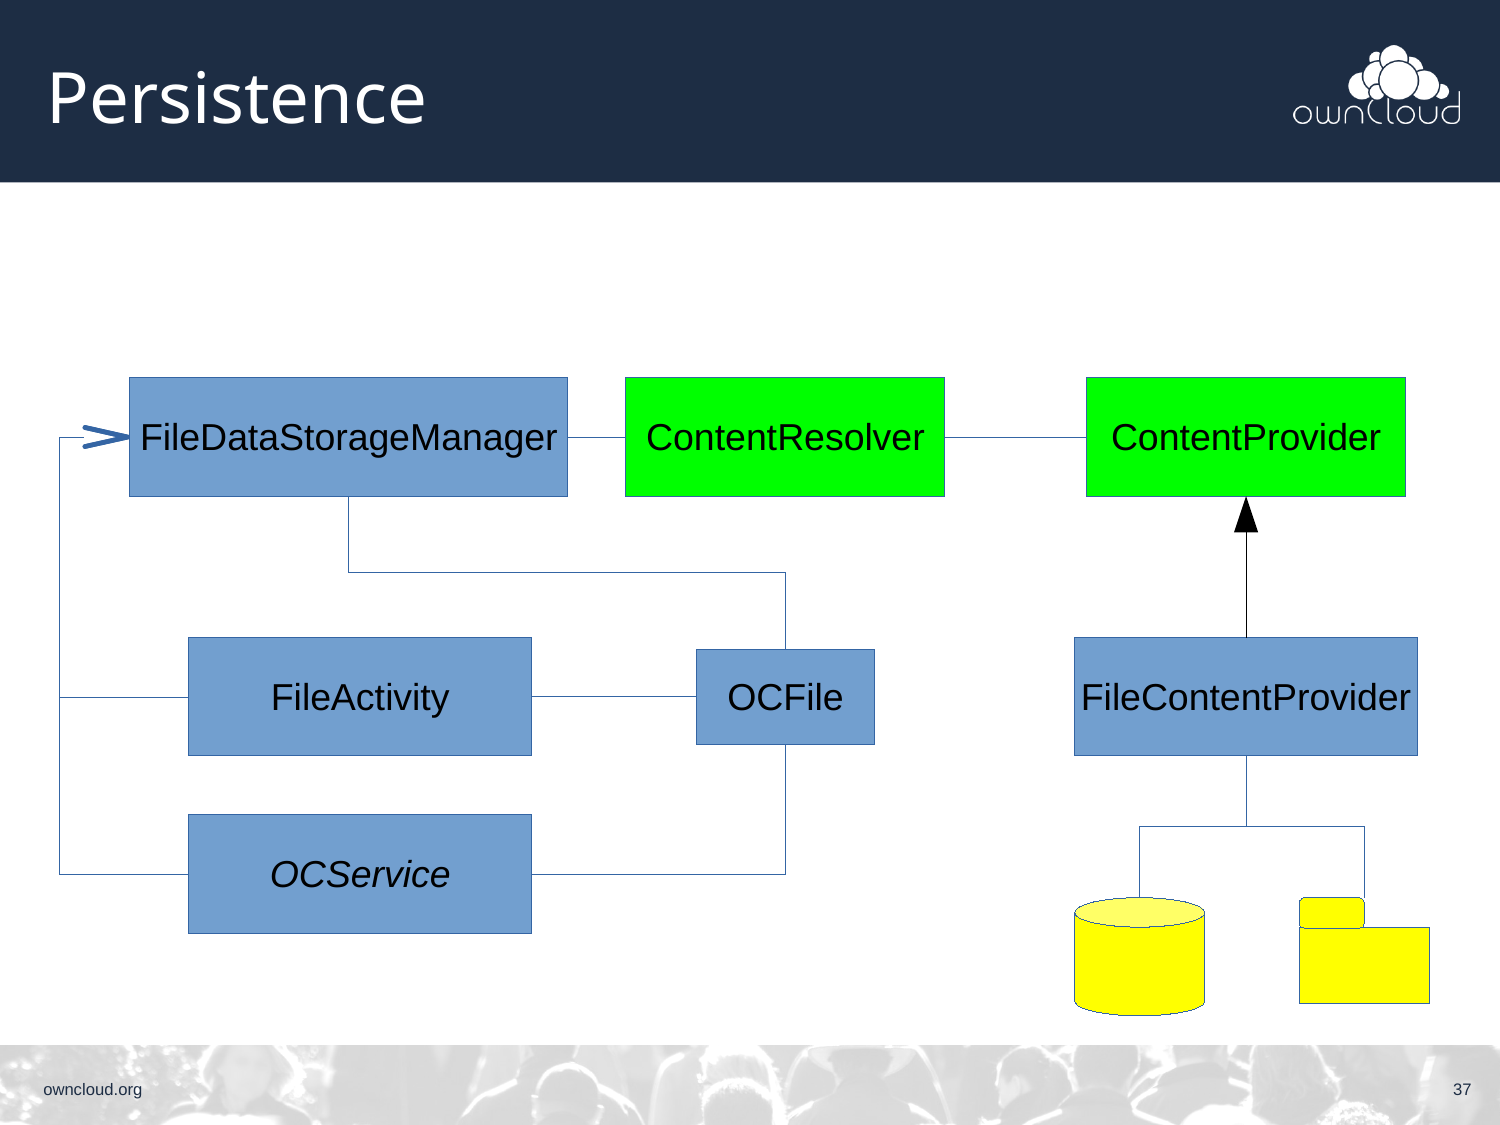

# Persistence
FileDataStorageManager
ContentResolver
ContentProvider
FileActivity
FileContentProvider
OCFile
OCService